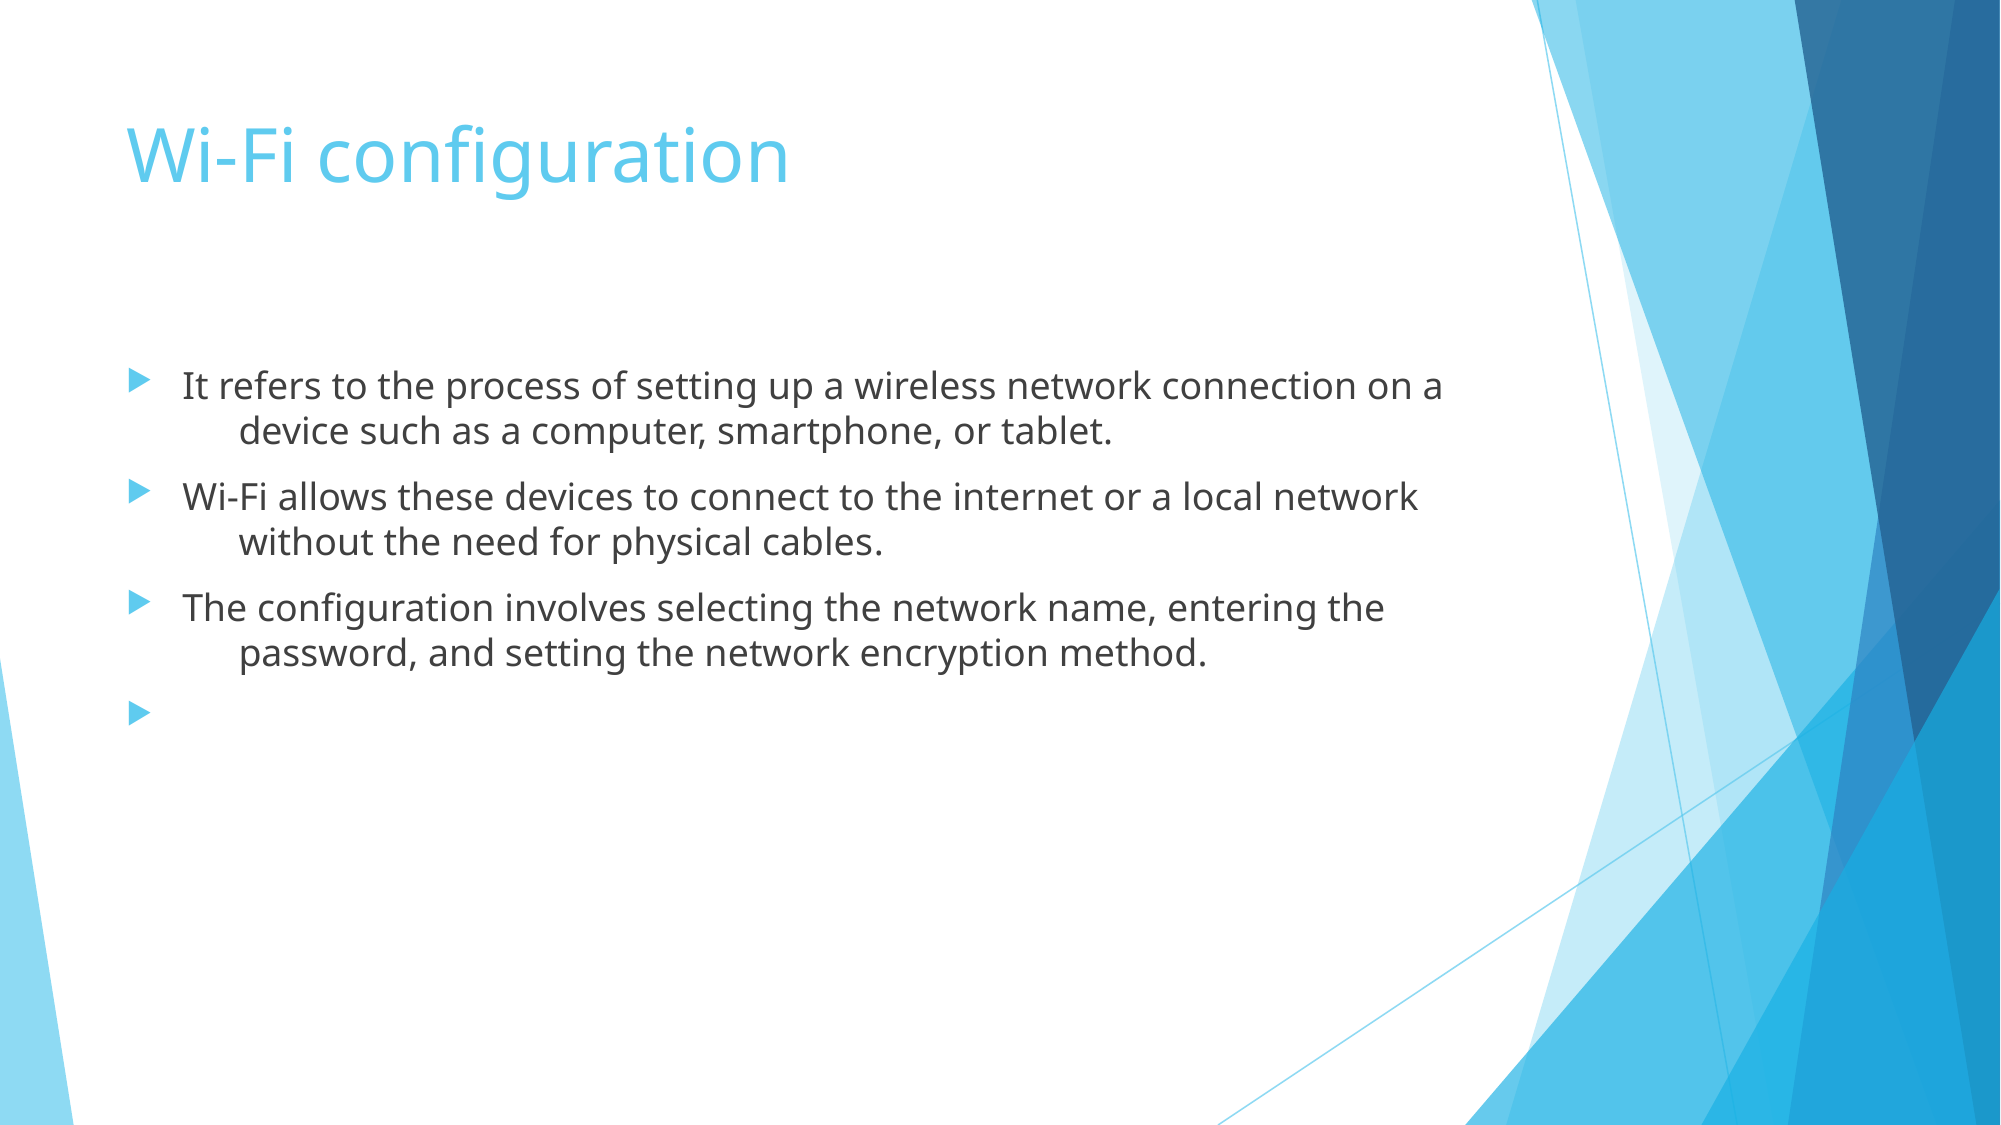

# Wi-Fi configuration
It refers to the process of setting up a wireless network connection on a device such as a computer, smartphone, or tablet.
Wi-Fi allows these devices to connect to the internet or a local network without the need for physical cables.
The configuration involves selecting the network name, entering the password, and setting the network encryption method.